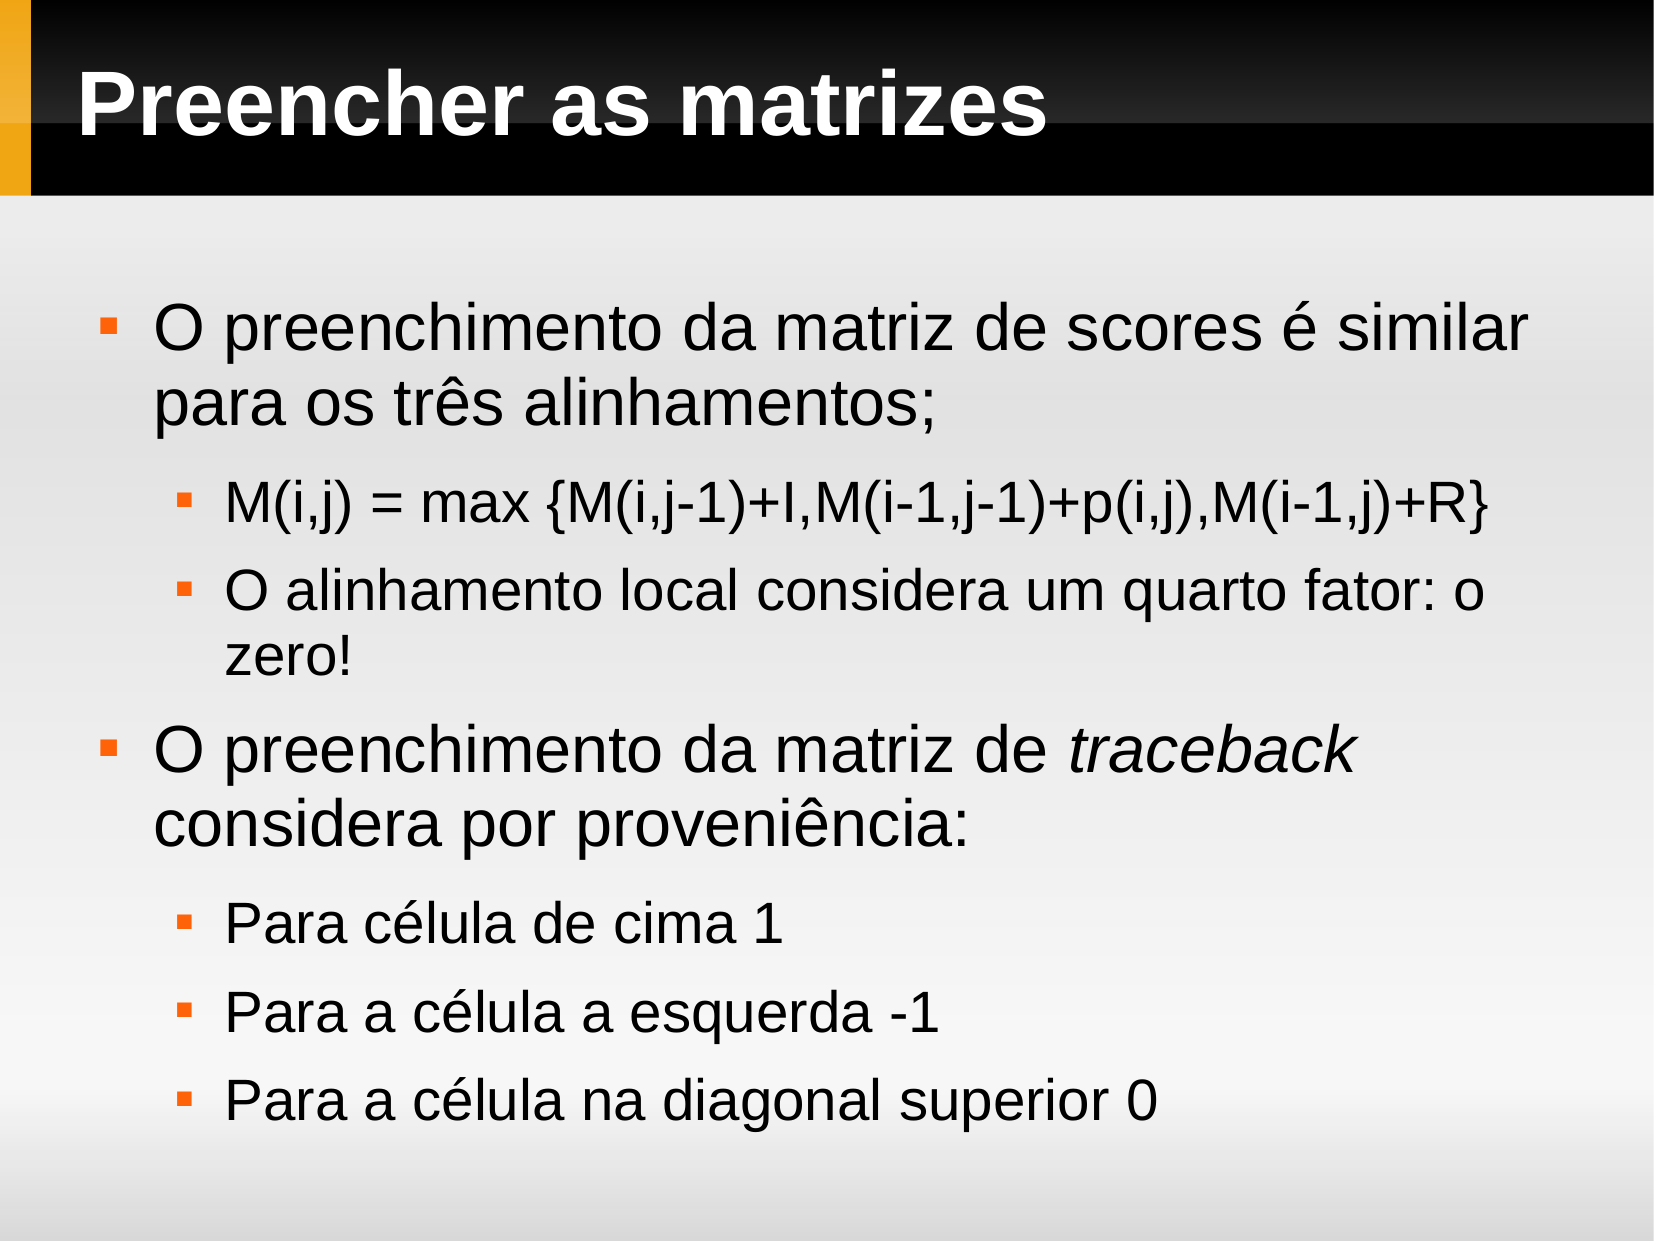

# Preencher as matrizes
O preenchimento da matriz de scores é similar para os três alinhamentos;
M(i,j) = max {M(i,j-1)+I,M(i-1,j-1)+p(i,j),M(i-1,j)+R}
O alinhamento local considera um quarto fator: o zero!
O preenchimento da matriz de traceback considera por proveniência:
Para célula de cima 1
Para a célula a esquerda -1
Para a célula na diagonal superior 0